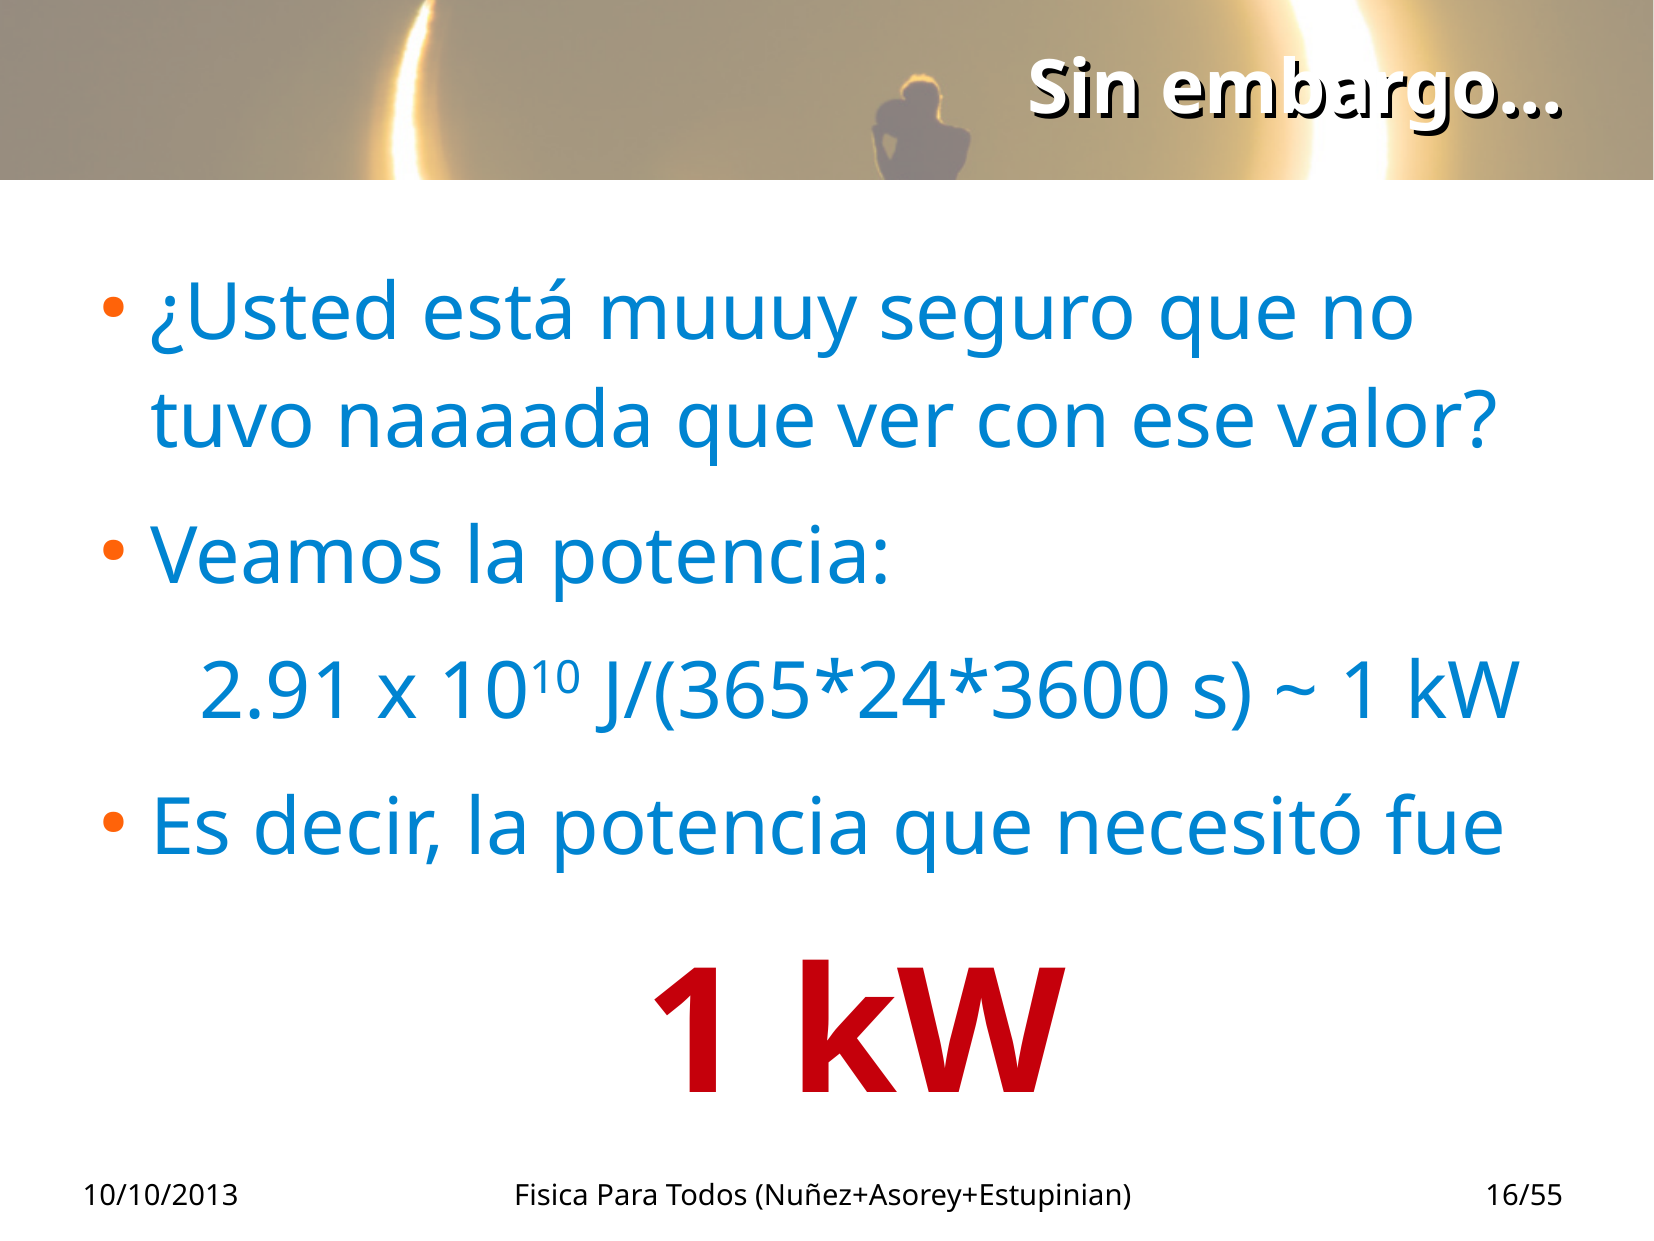

# Sin embargo...
¿Usted está muuuy seguro que no tuvo naaaada que ver con ese valor?
Veamos la potencia:
2.91 x 1010 J/(365*24*3600 s) ~ 1 kW
Es decir, la potencia que necesitó fue
1 kW
10/10/2013
Fisica Para Todos (Nuñez+Asorey+Estupinian)
16